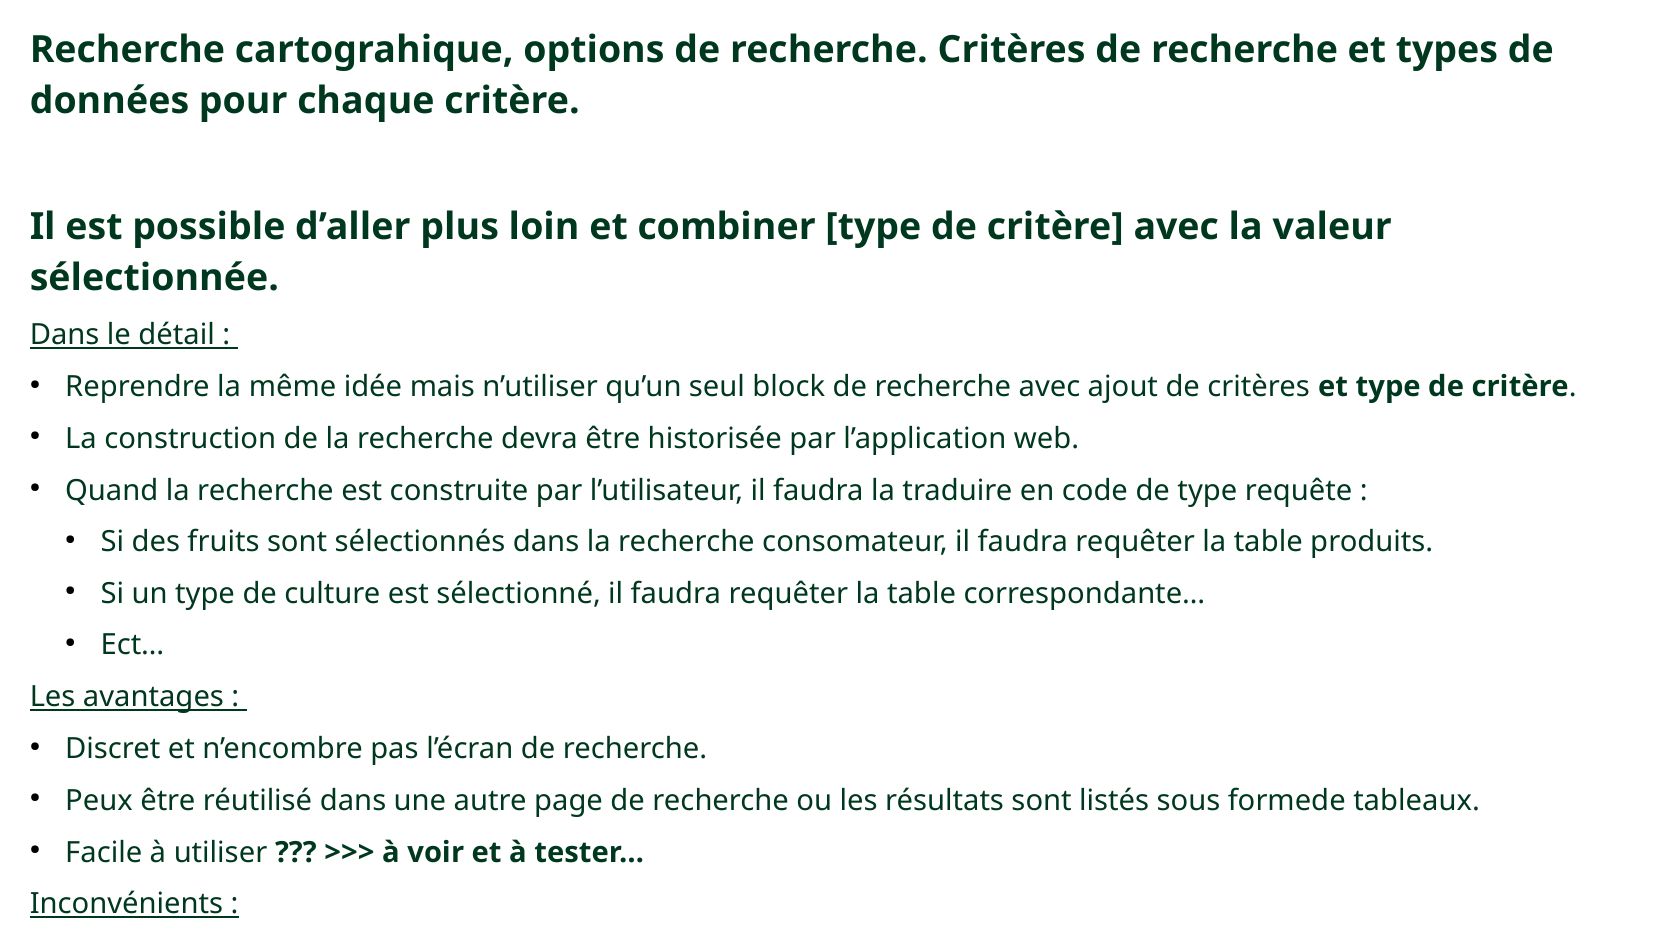

Recherche cartograhique, options de recherche. Critères de recherche et types de données pour chaque critère.
Il est possible d’aller plus loin et combiner [type de critère] avec la valeur sélectionnée.
Dans le détail :
Reprendre la même idée mais n’utiliser qu’un seul block de recherche avec ajout de critères et type de critère.
La construction de la recherche devra être historisée par l’application web.
Quand la recherche est construite par l’utilisateur, il faudra la traduire en code de type requête :
Si des fruits sont sélectionnés dans la recherche consomateur, il faudra requêter la table produits.
Si un type de culture est sélectionné, il faudra requêter la table correspondante…
Ect…
Les avantages :
Discret et n’encombre pas l’écran de recherche.
Peux être réutilisé dans une autre page de recherche ou les résultats sont listés sous formede tableaux.
Facile à utiliser ??? >>> à voir et à tester…
Inconvénients :
Plus complexe à développer (d’un point de vu codage).
Demande un effort de test (il faudra tester la solution et l’abandonner si ne répond pas au besoin ou trop compliqué pour les utilisateurs).